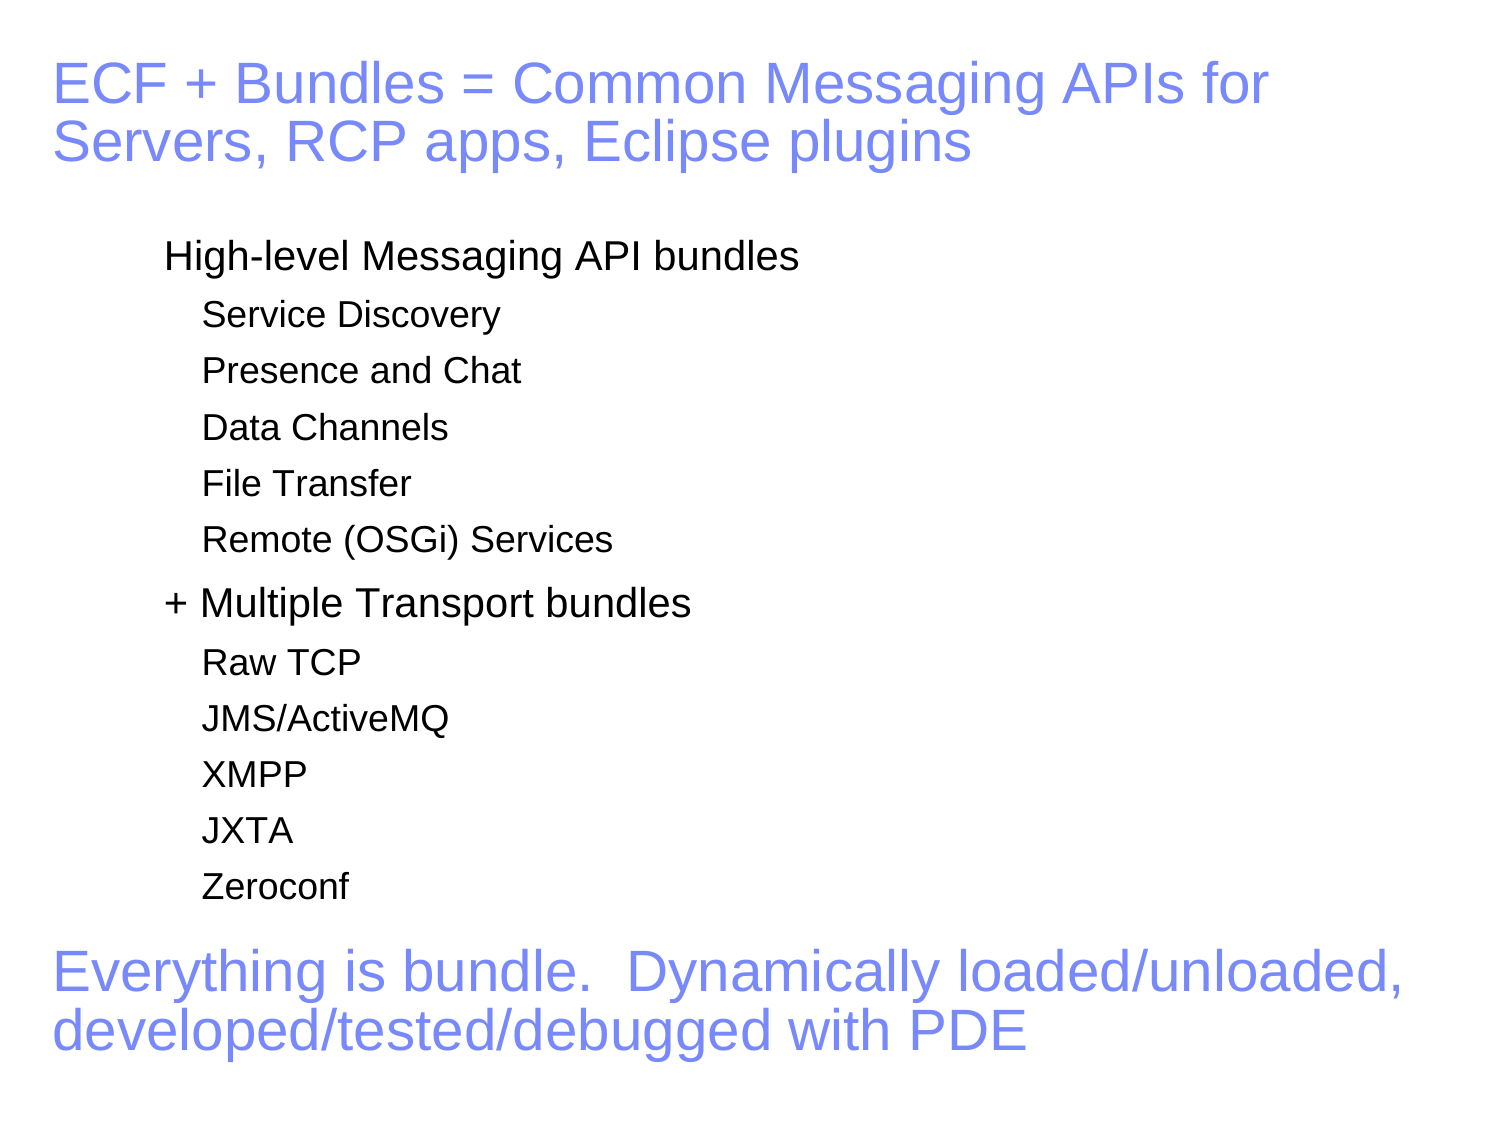

# ECF + Bundles = Common Messaging APIs for Servers, RCP apps, Eclipse plugins
High-level Messaging API bundles
Service Discovery
Presence and Chat
Data Channels
File Transfer
Remote (OSGi) Services
+ Multiple Transport bundles
Raw TCP
JMS/ActiveMQ
XMPP
JXTA
Zeroconf
Everything is bundle. Dynamically loaded/unloaded, developed/tested/debugged with PDE